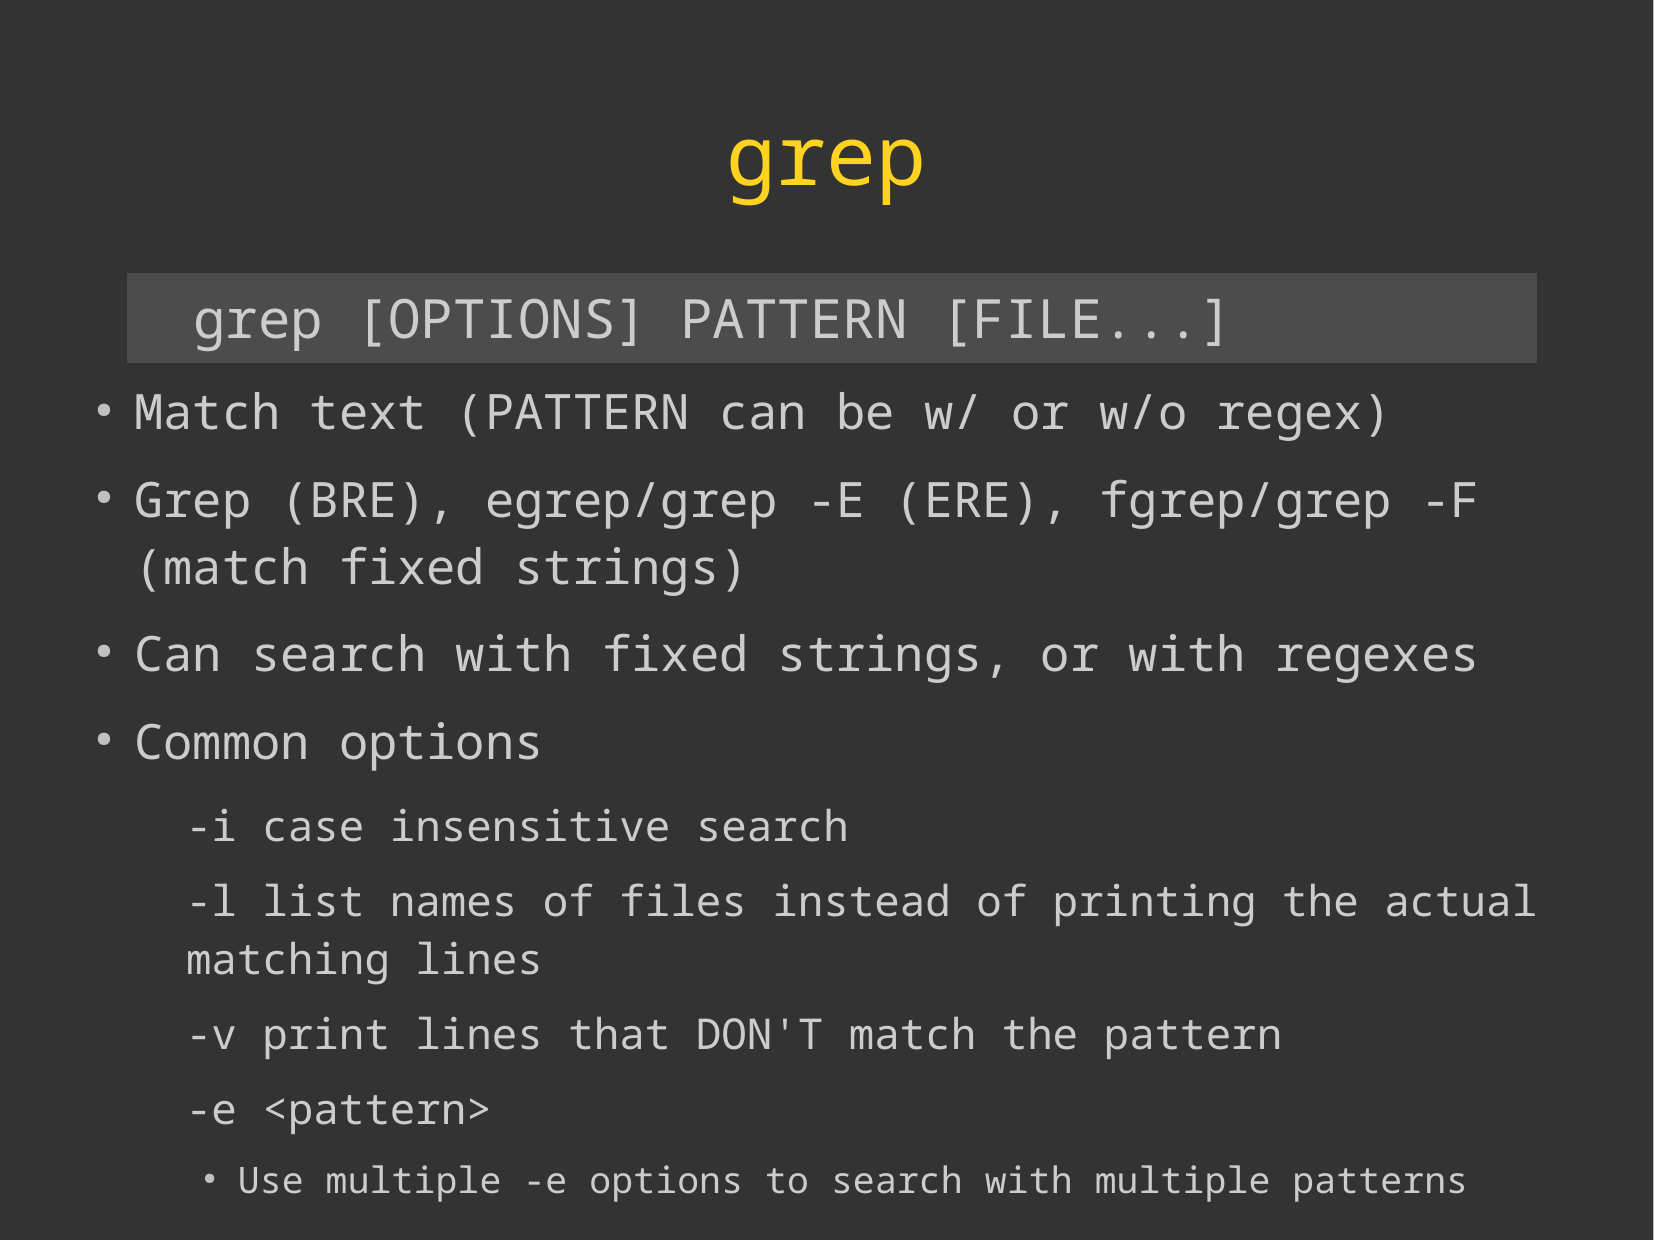

# grep
| grep [OPTIONS] PATTERN [FILE...] |
| --- |
Match text (PATTERN can be w/ or w/o regex)
Grep (BRE), egrep/grep -E (ERE), fgrep/grep -F (match fixed strings)
Can search with fixed strings, or with regexes
Common options
-i case insensitive search
-l list names of files instead of printing the actual matching lines
-v print lines that DON'T match the pattern
-e <pattern>
Use multiple -e options to search with multiple patterns